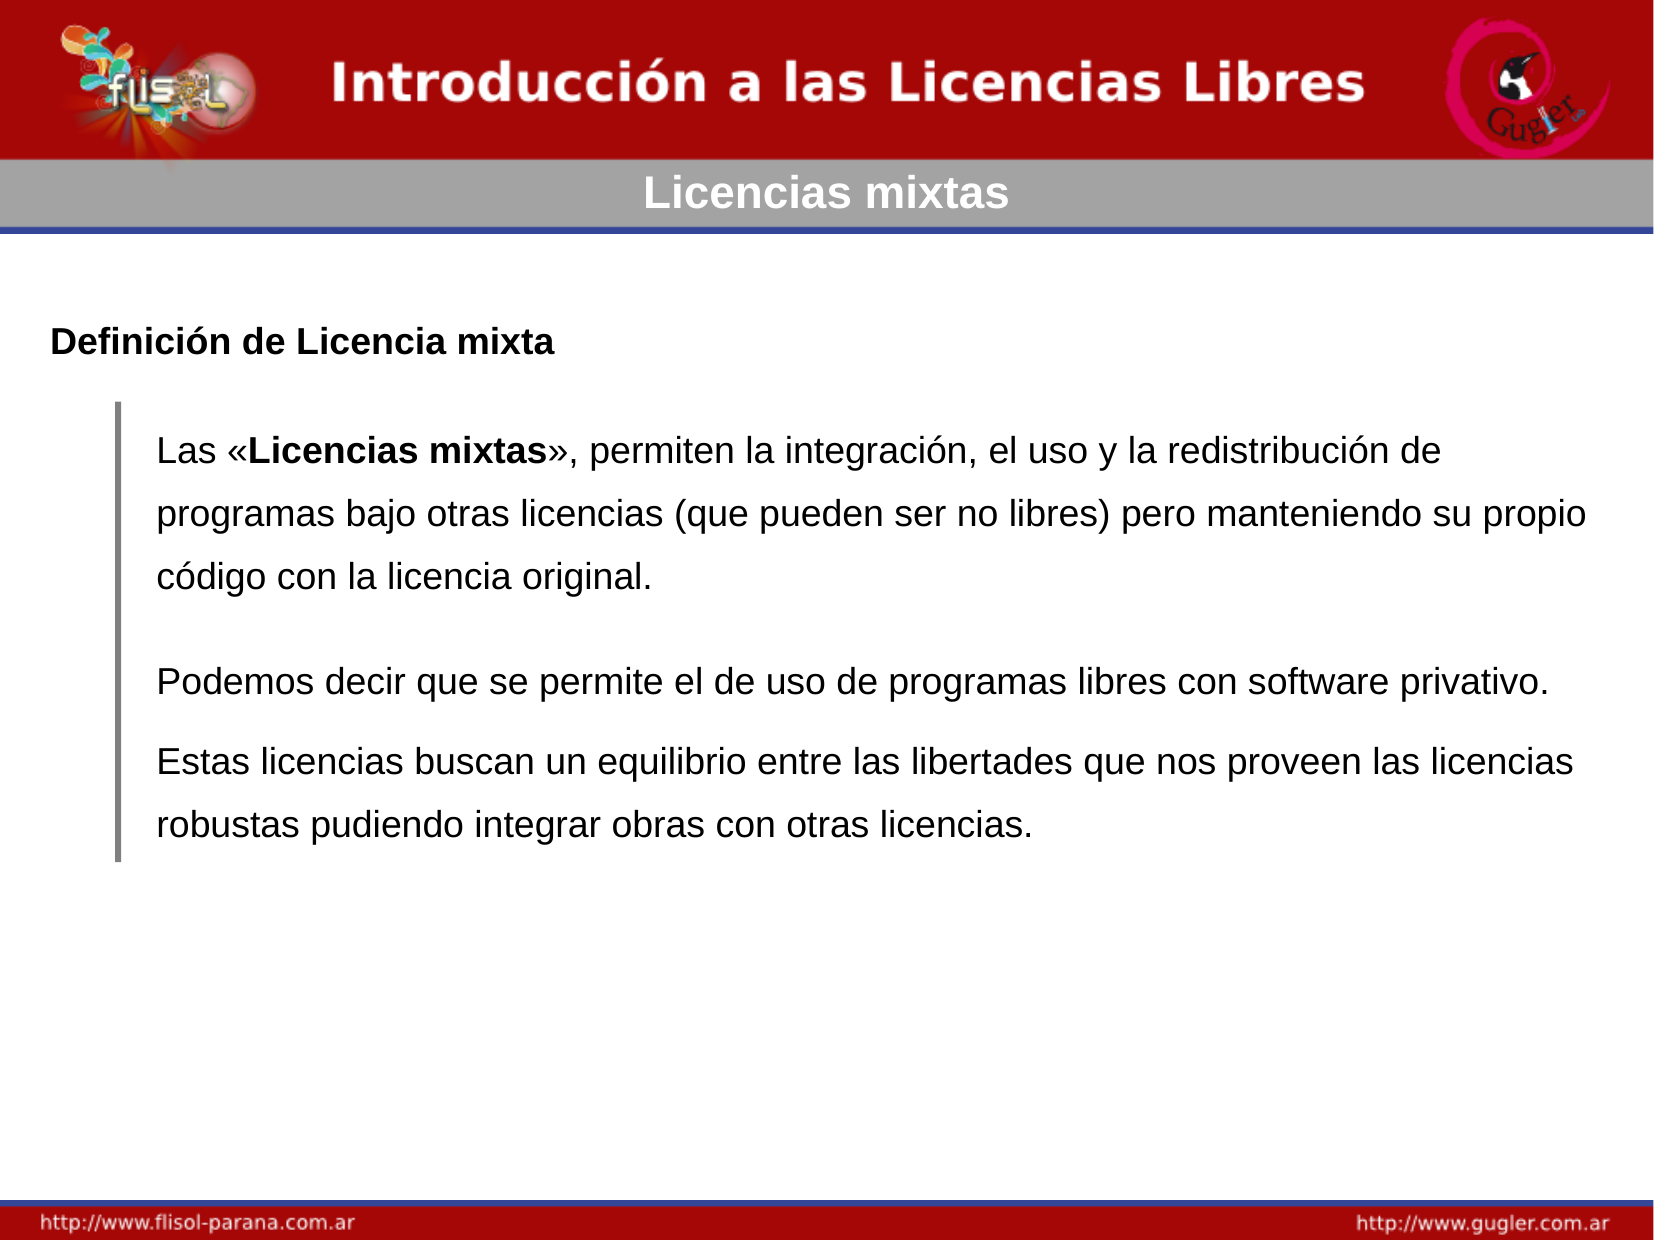

Licencias mixtas
Definición de Licencia mixta
Las «Licencias mixtas», permiten la integración, el uso y la redistribución de programas bajo otras licencias (que pueden ser no libres) pero manteniendo su propio código con la licencia original.
Podemos decir que se permite el de uso de programas libres con software privativo.
Estas licencias buscan un equilibrio entre las libertades que nos proveen las licencias robustas pudiendo integrar obras con otras licencias.